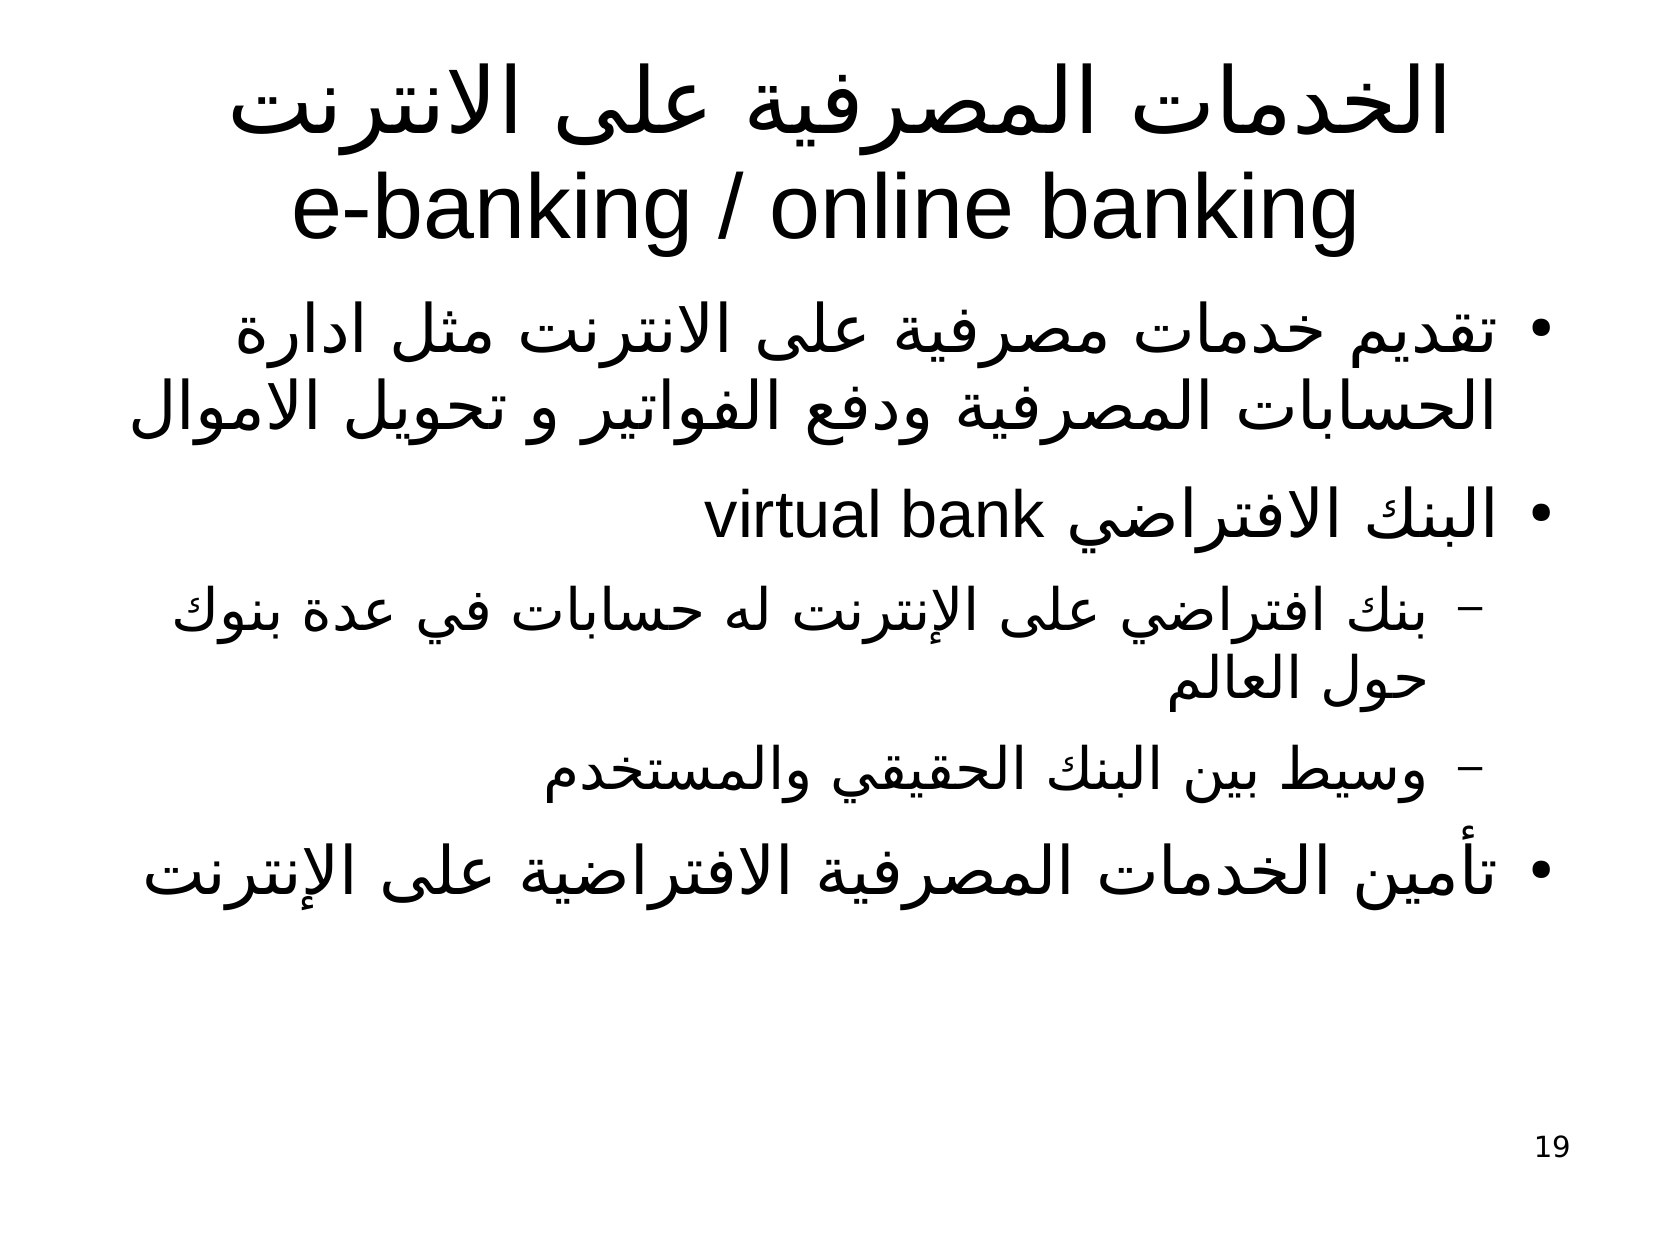

# الخدمات المصرفية على الانترنت e-banking / online banking
تقديم خدمات مصرفية على الانترنت مثل ادارة الحسابات المصرفية ودفع الفواتير و تحويل الاموال
البنك الافتراضي virtual bank
بنك افتراضي على الإنترنت له حسابات في عدة بنوك حول العالم
وسيط بين البنك الحقيقي والمستخدم
تأمين الخدمات المصرفية الافتراضية على الإنترنت
19